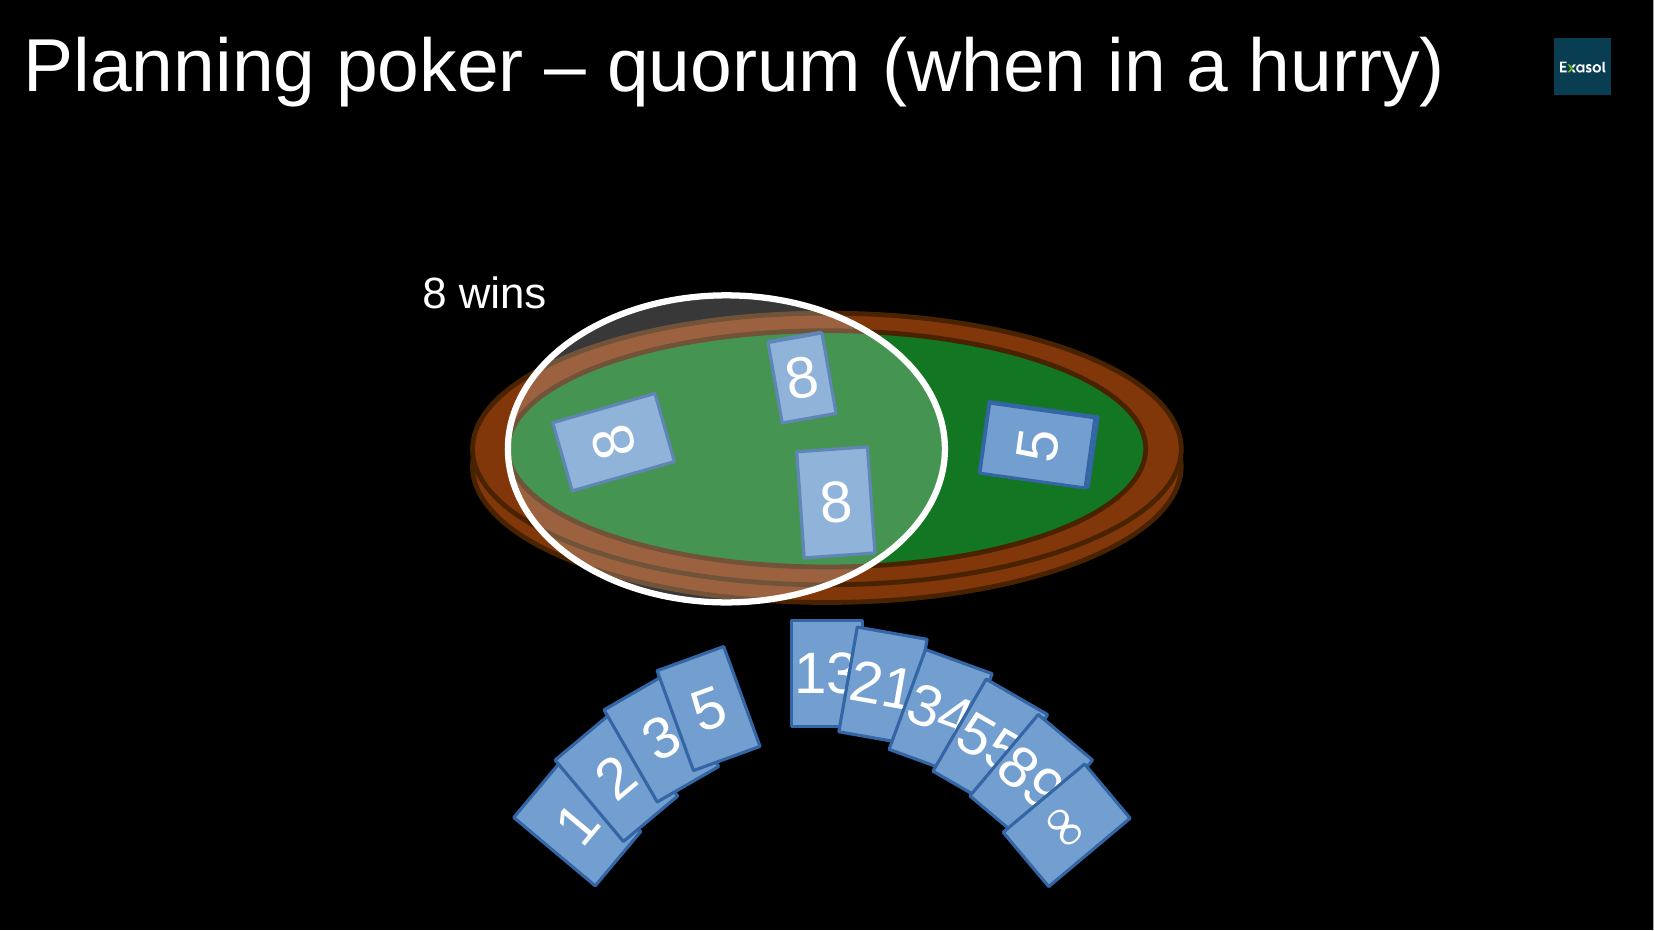

# Planning poker – quorum (when in a hurry)
8 wins
8
8
5
8
13
21
5
34
3
55
2
89
1
∞